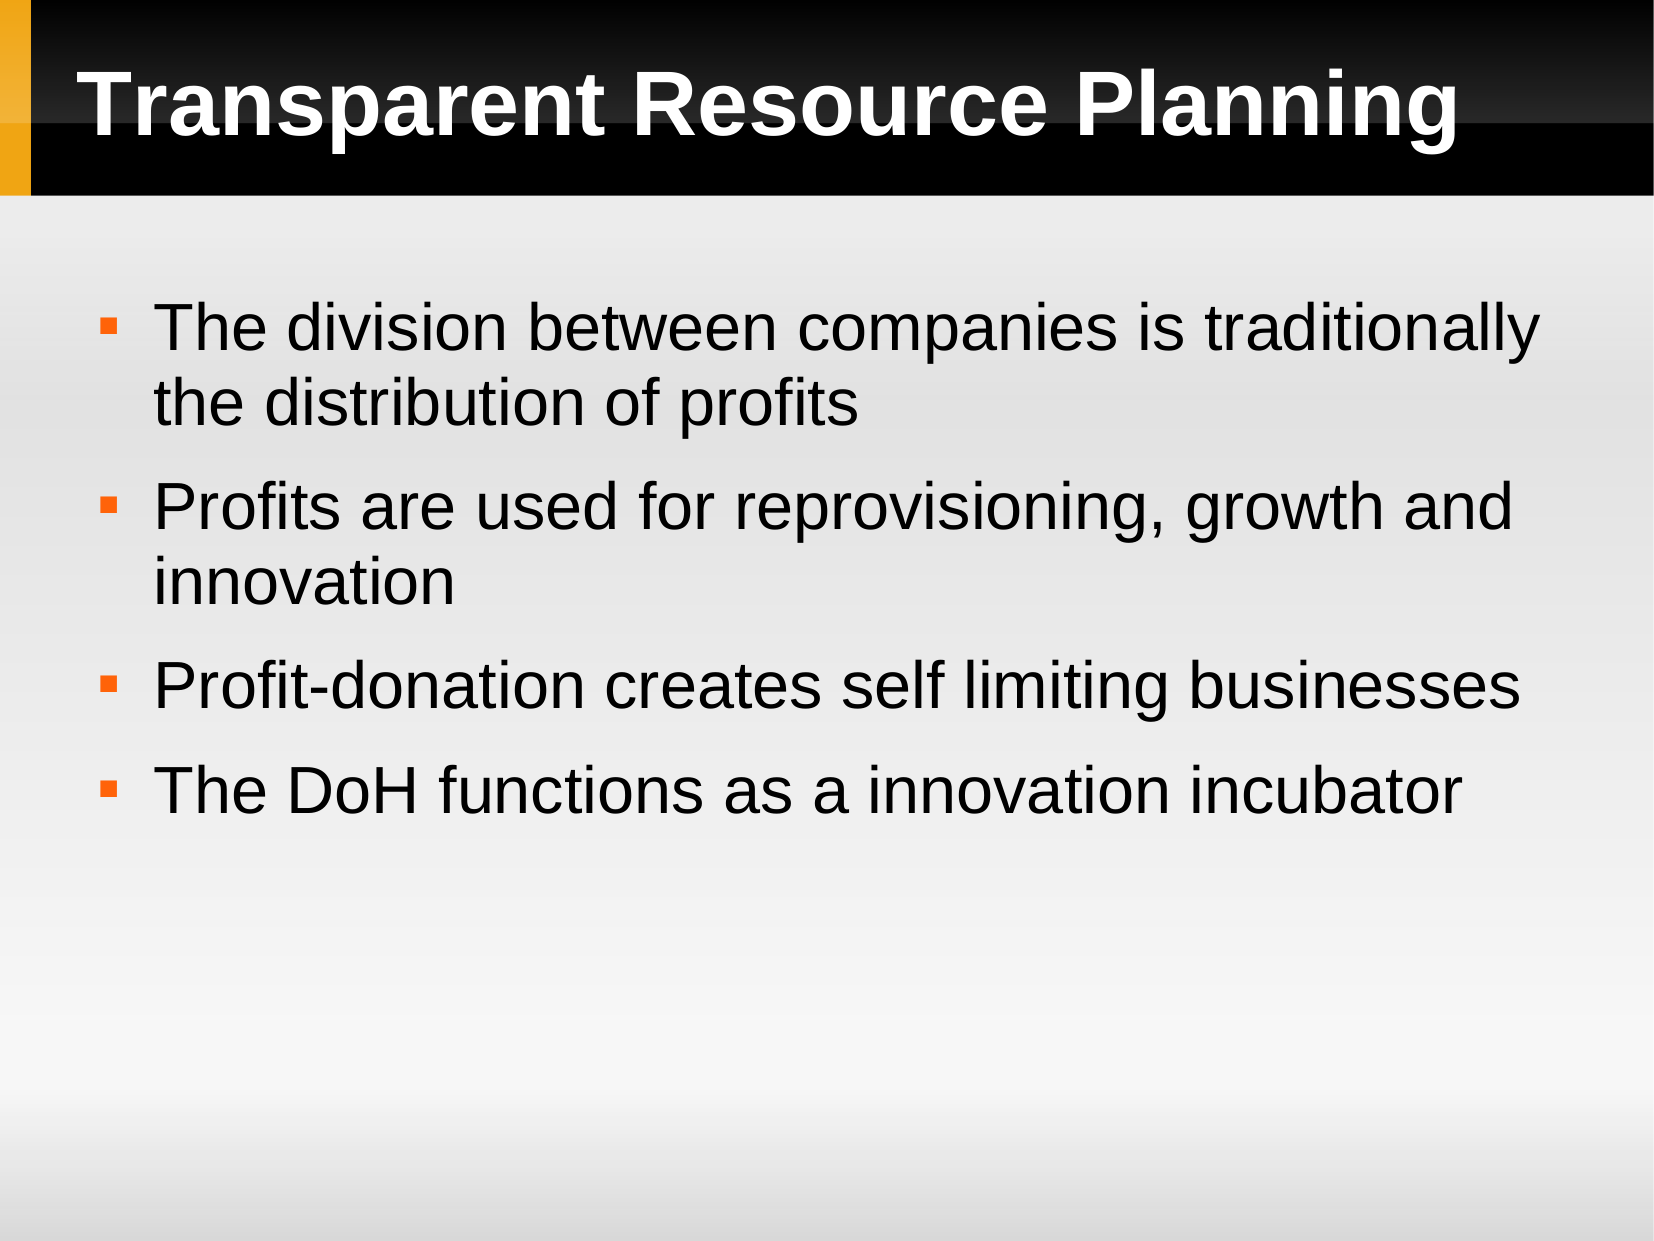

# Transparent Resource Planning
The division between companies is traditionally the distribution of profits
Profits are used for reprovisioning, growth and innovation
Profit-donation creates self limiting businesses
The DoH functions as a innovation incubator